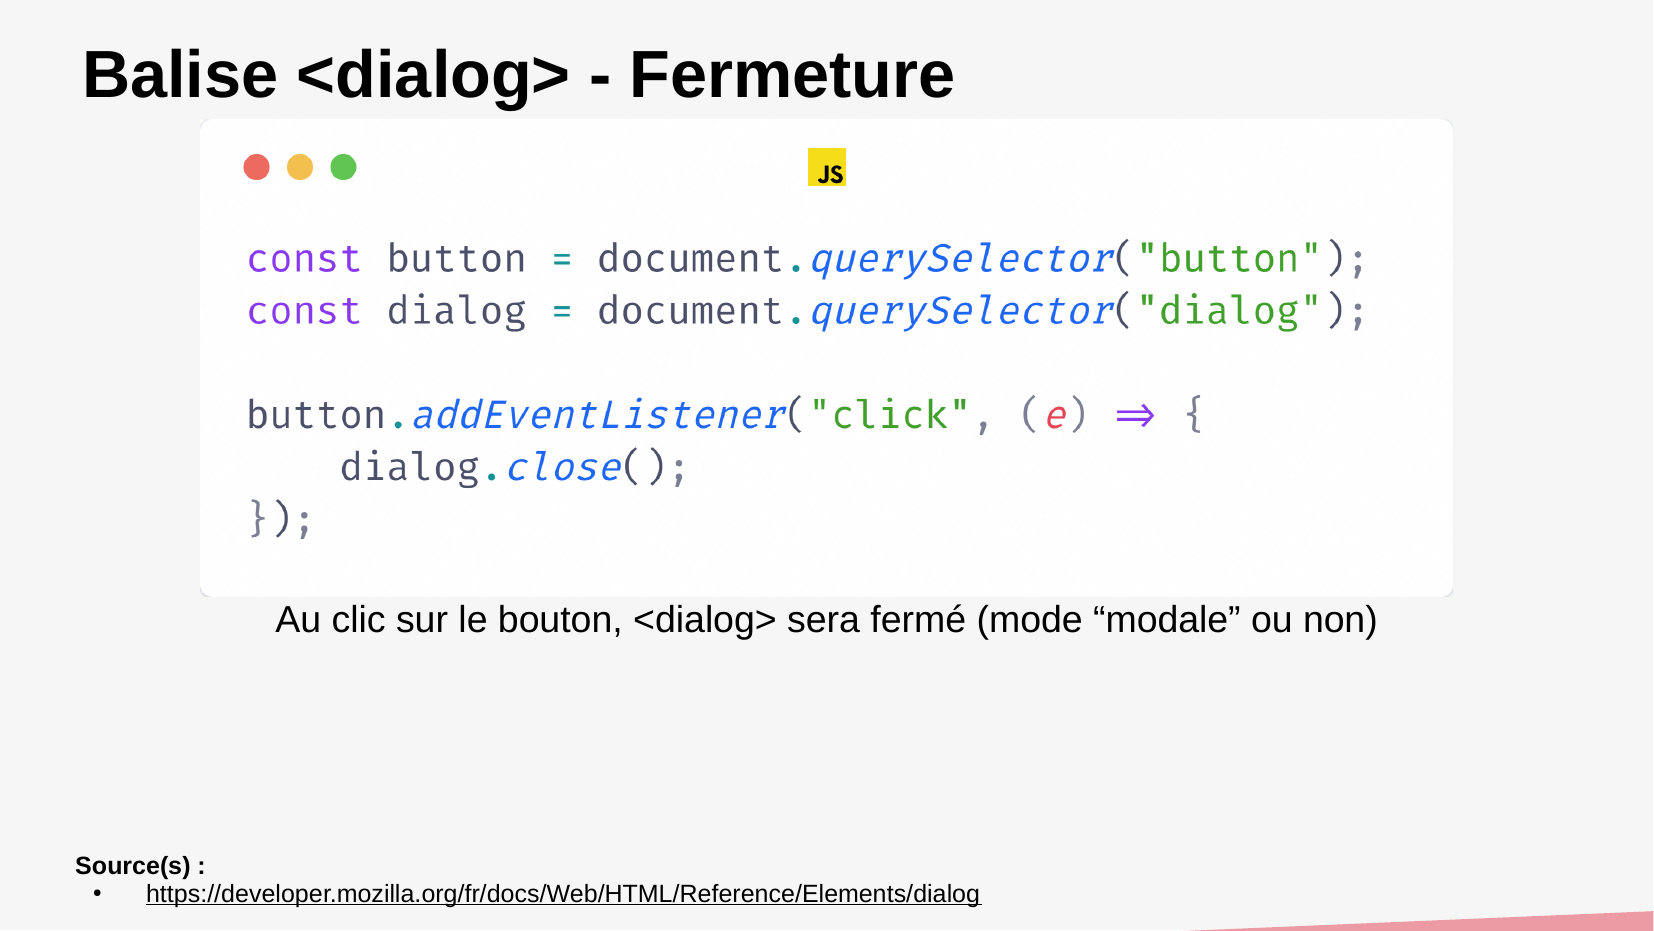

# Balise <dialog> - Fermeture
Au clic sur le bouton, <dialog> sera fermé (mode “modale” ou non)
Source(s) :
https://developer.mozilla.org/fr/docs/Web/HTML/Reference/Elements/dialog